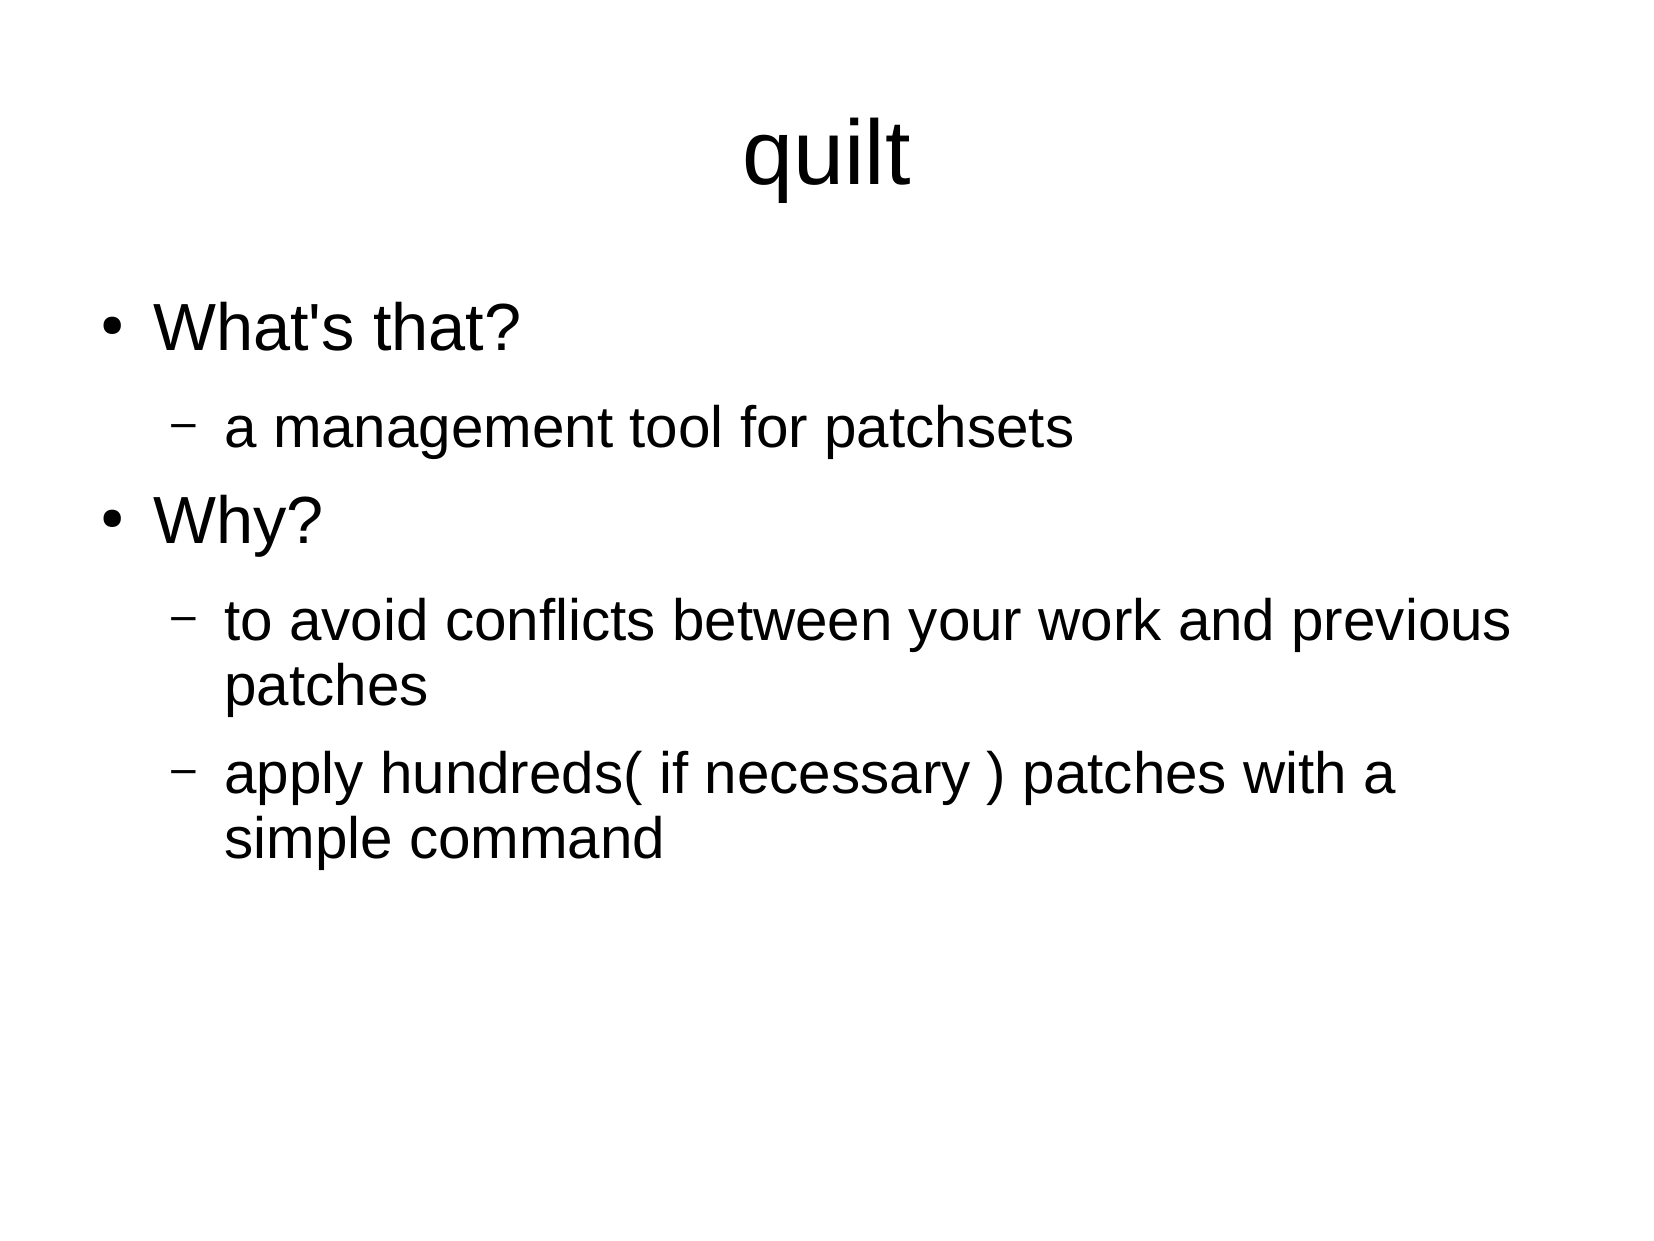

# quilt
What's that?
a management tool for patchsets
Why?
to avoid conflicts between your work and previous patches
apply hundreds( if necessary ) patches with a simple command